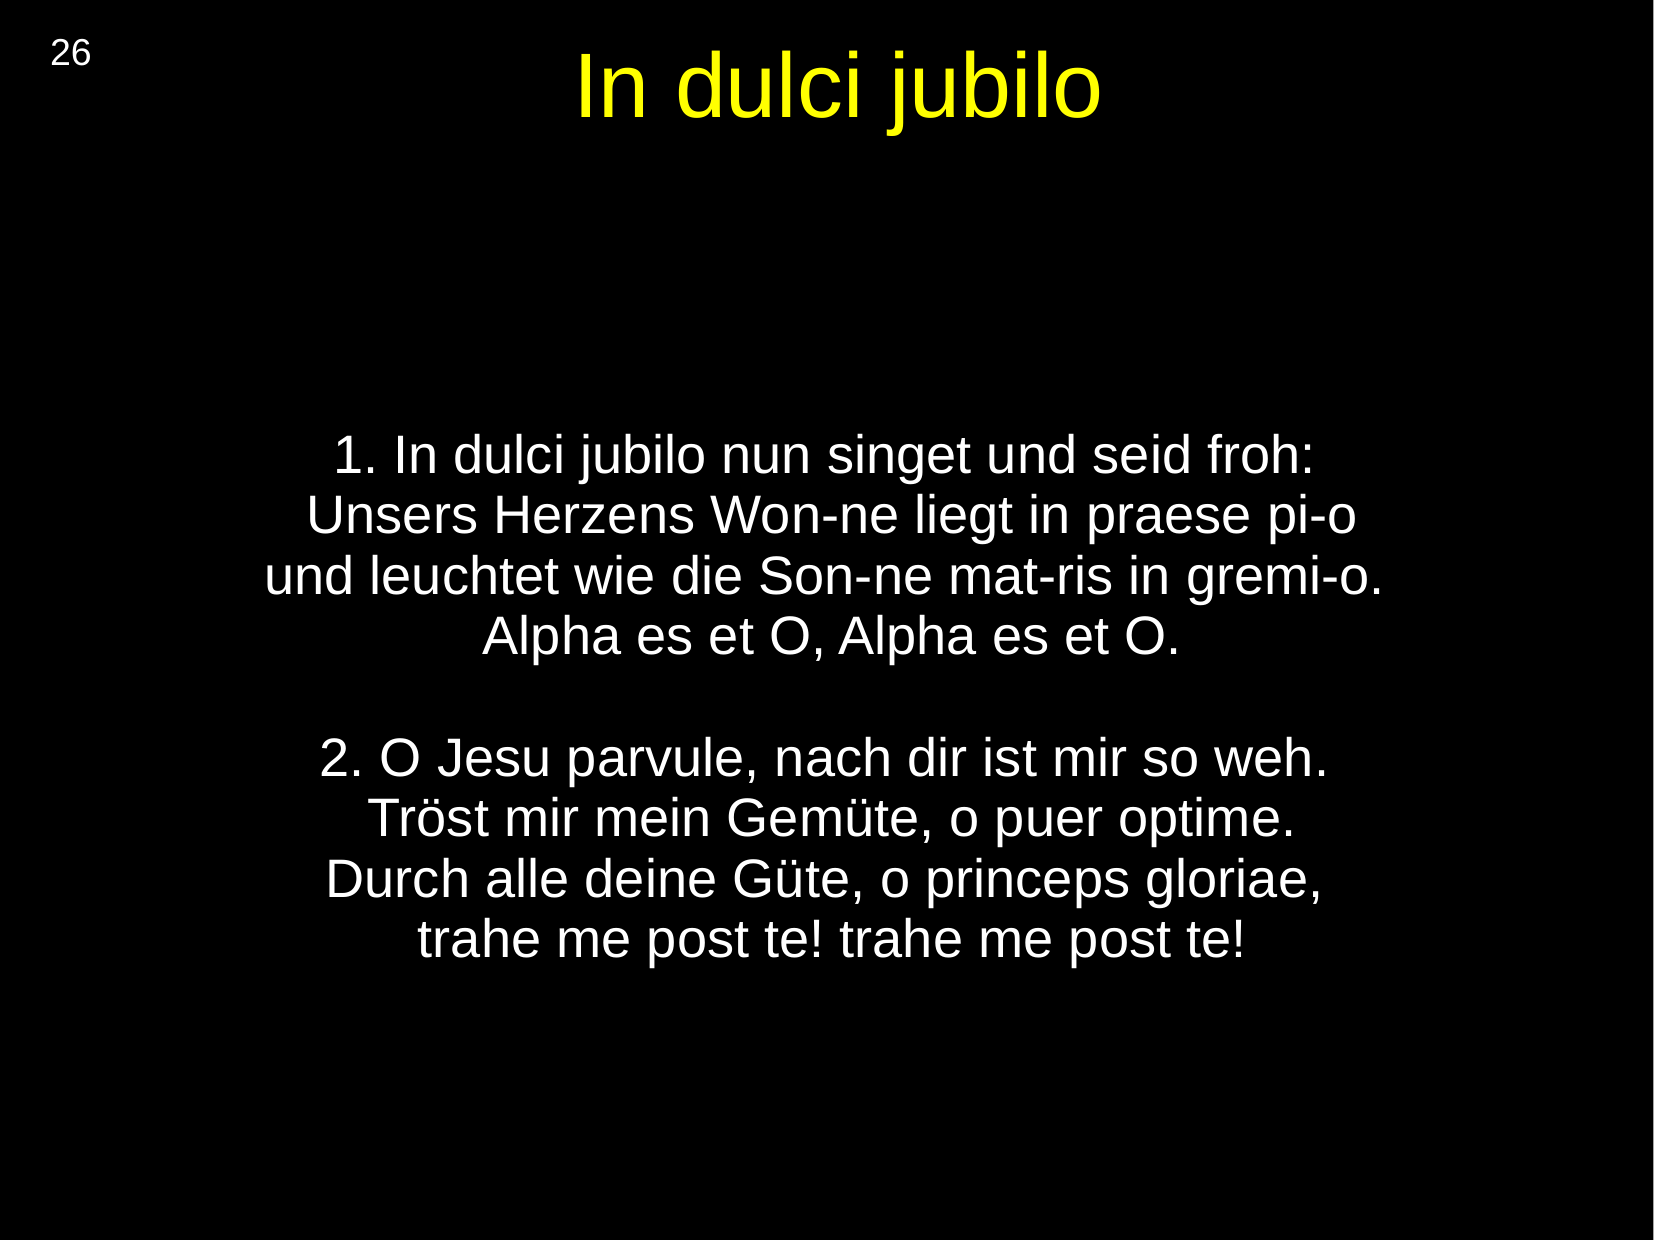

# In dulci jubilo
26
1. In dulci jubilo nun singet und seid froh:
Unsers Herzens Won-ne liegt in praese pi-o
und leuchtet wie die Son-ne mat-ris in gremi-o.
Alpha es et O, Alpha es et O.
2. O Jesu parvule, nach dir ist mir so weh.
Tröst mir mein Gemüte, o puer optime.
Durch alle deine Güte, o princeps gloriae,
trahe me post te! trahe me post te!